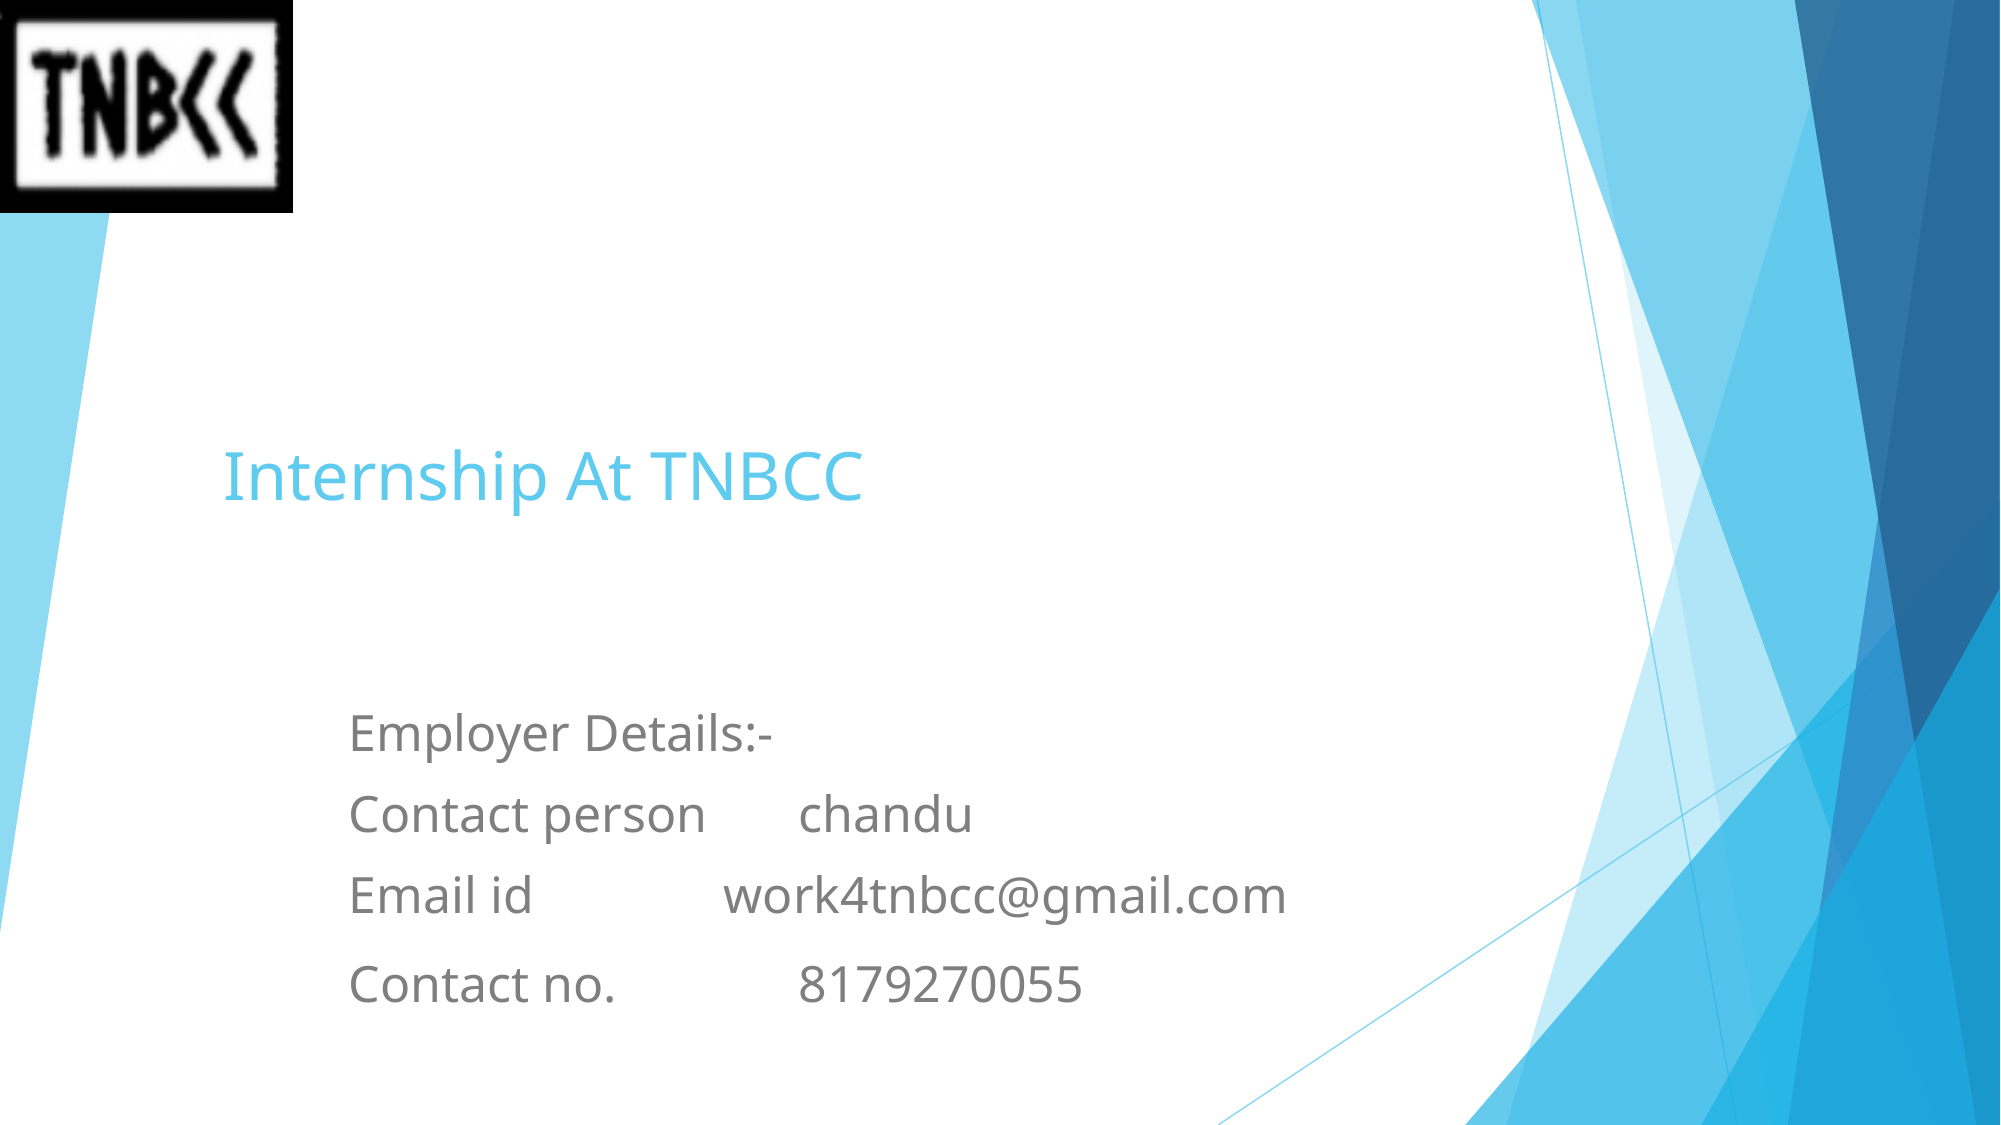

# Internship At TNBCC
Employer Details:-
Contact person chandu
Email id 			work4tnbcc@gmail.com
Contact no. 		8179270055